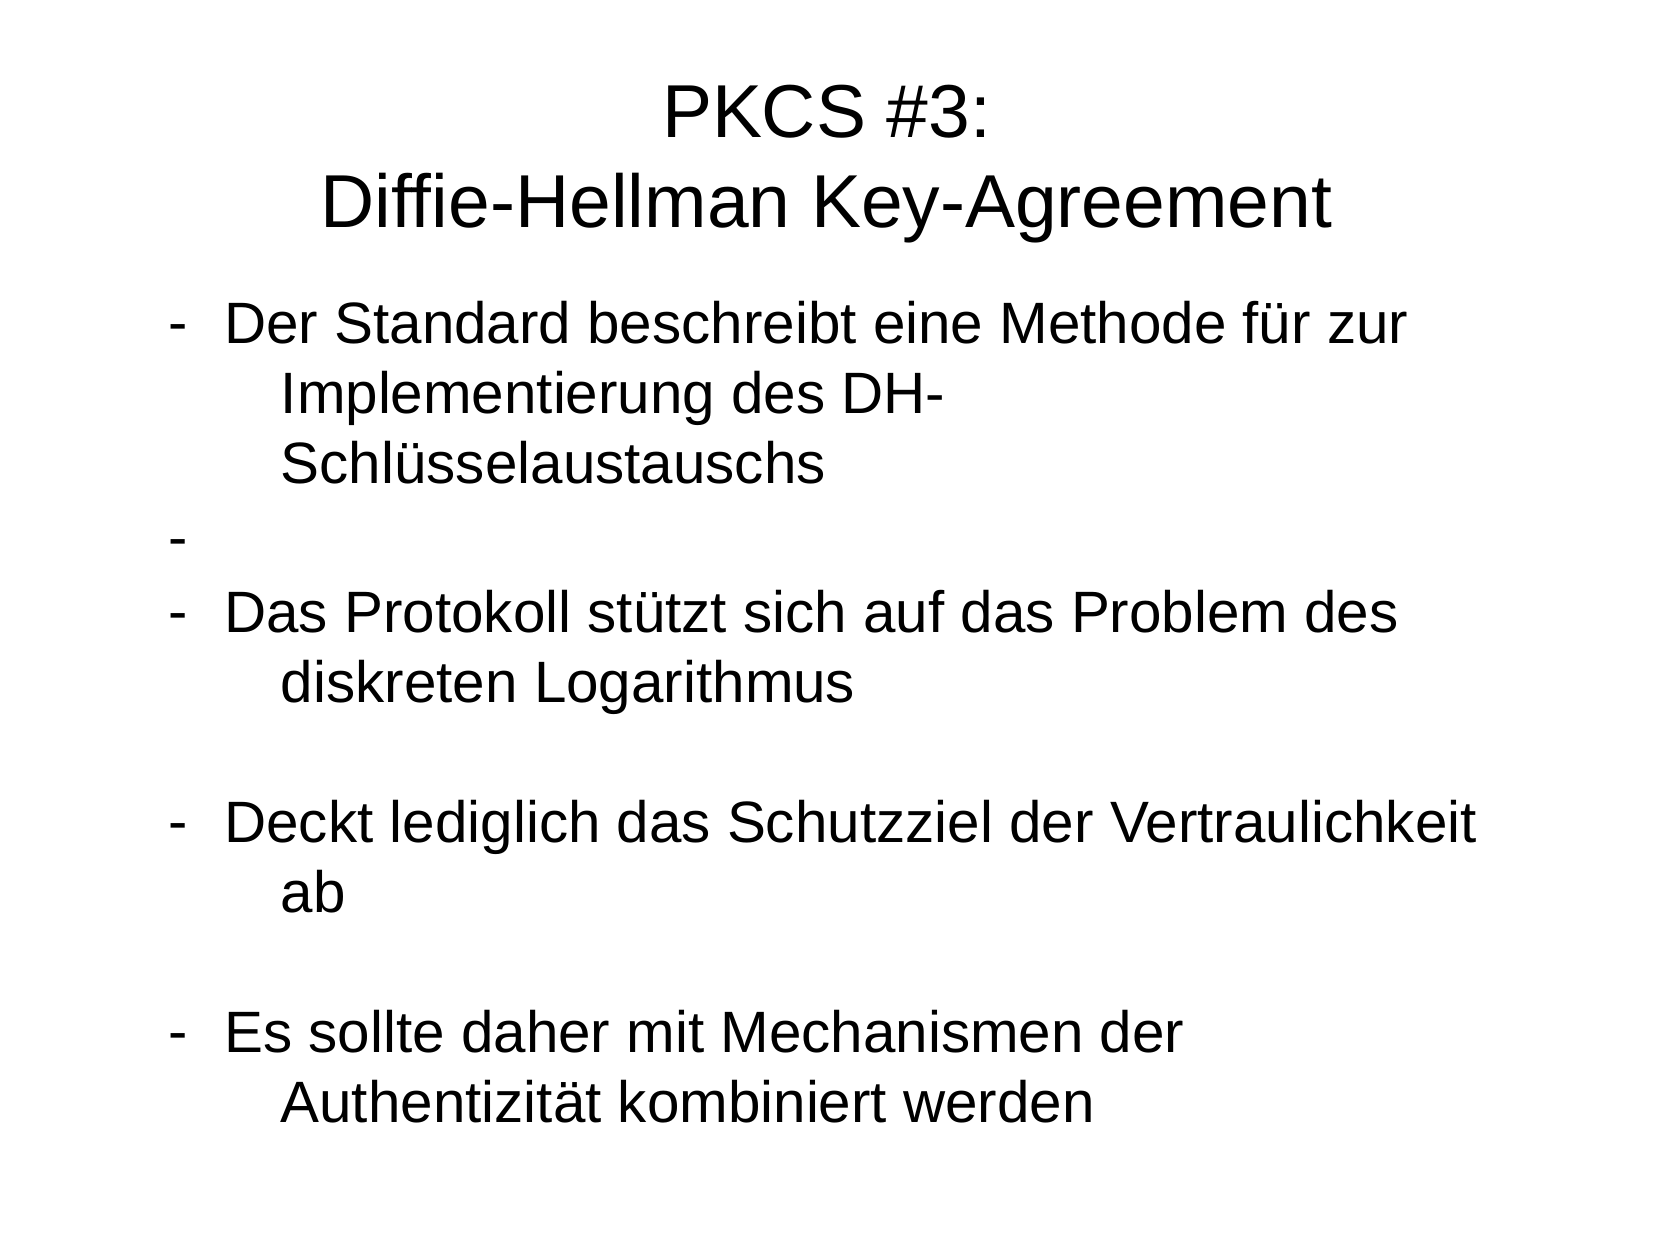

PKCS #3:
Diffie-Hellman Key-Agreement
Der Standard beschreibt eine Methode für zur Implementierung des DH-Schlüsselaustauschs
Das Protokoll stützt sich auf das Problem des diskreten Logarithmus
Deckt lediglich das Schutzziel der Vertraulichkeit ab
Es sollte daher mit Mechanismen der Authentizität kombiniert werden